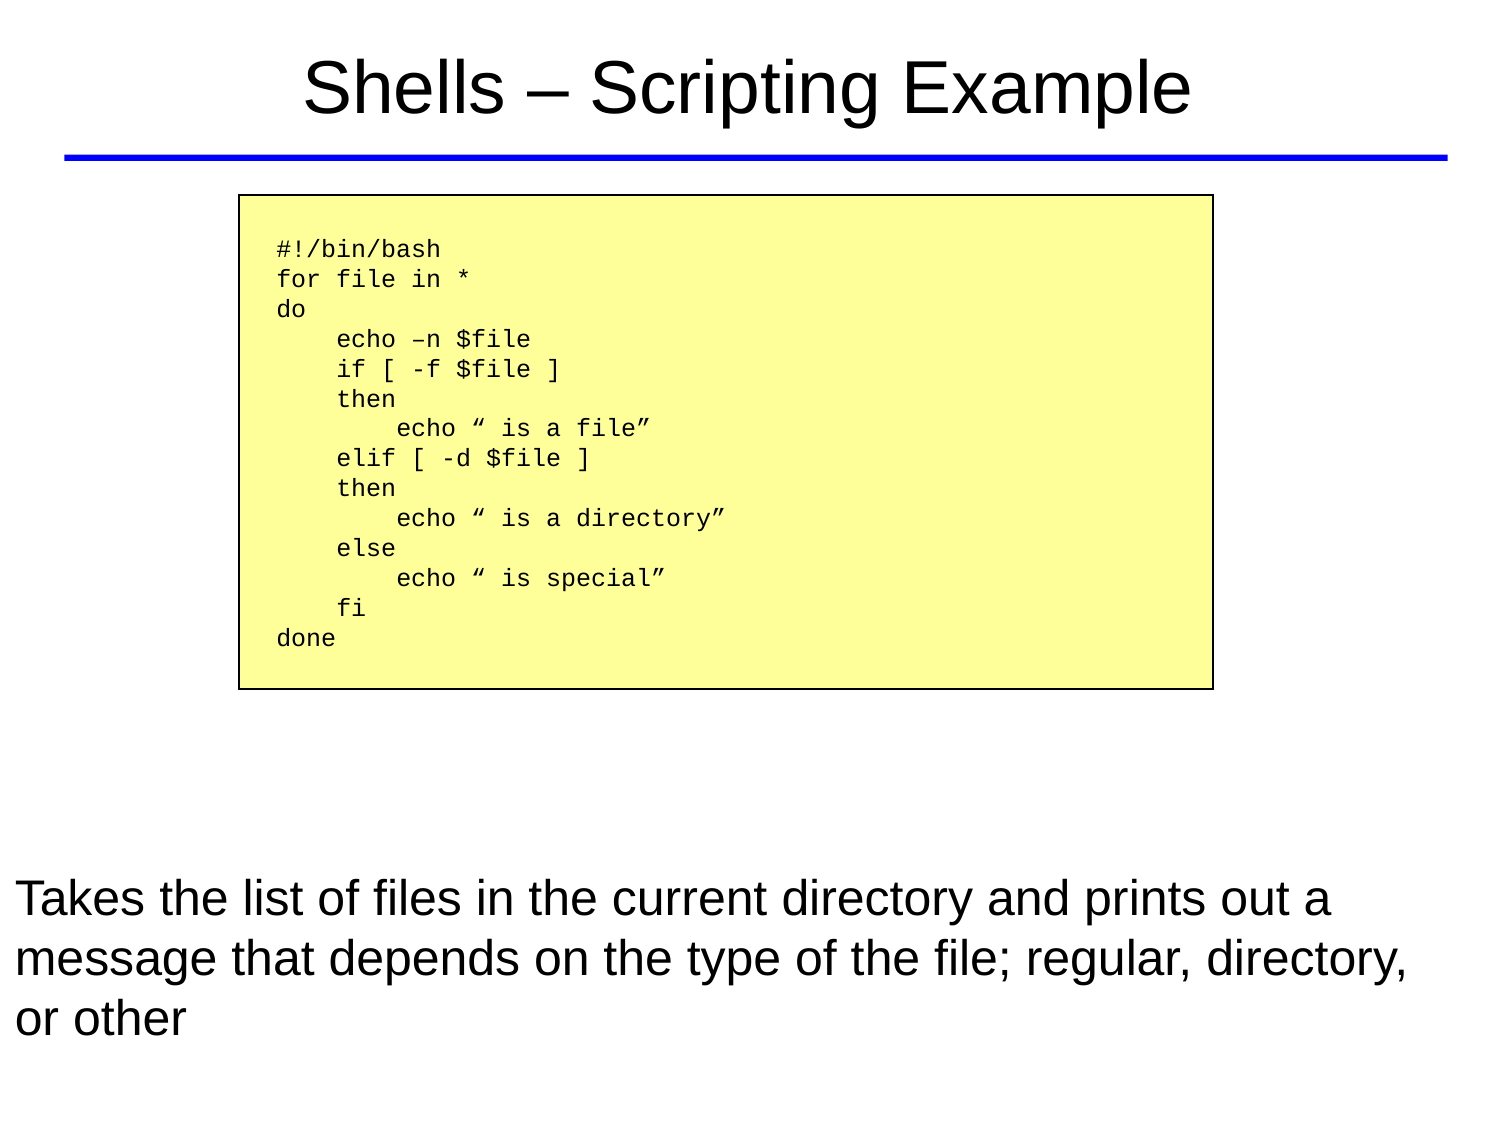

# Shells – Scripting Example
#!/bin/bash
for file in *
do
 echo –n $file
 if [ -f $file ]
 then
 echo “ is a file”
 elif [ -d $file ]
 then
 echo “ is a directory”
 else
 echo “ is special”
 fi
done
Takes the list of files in the current directory and prints out a message that depends on the type of the file; regular, directory, or other